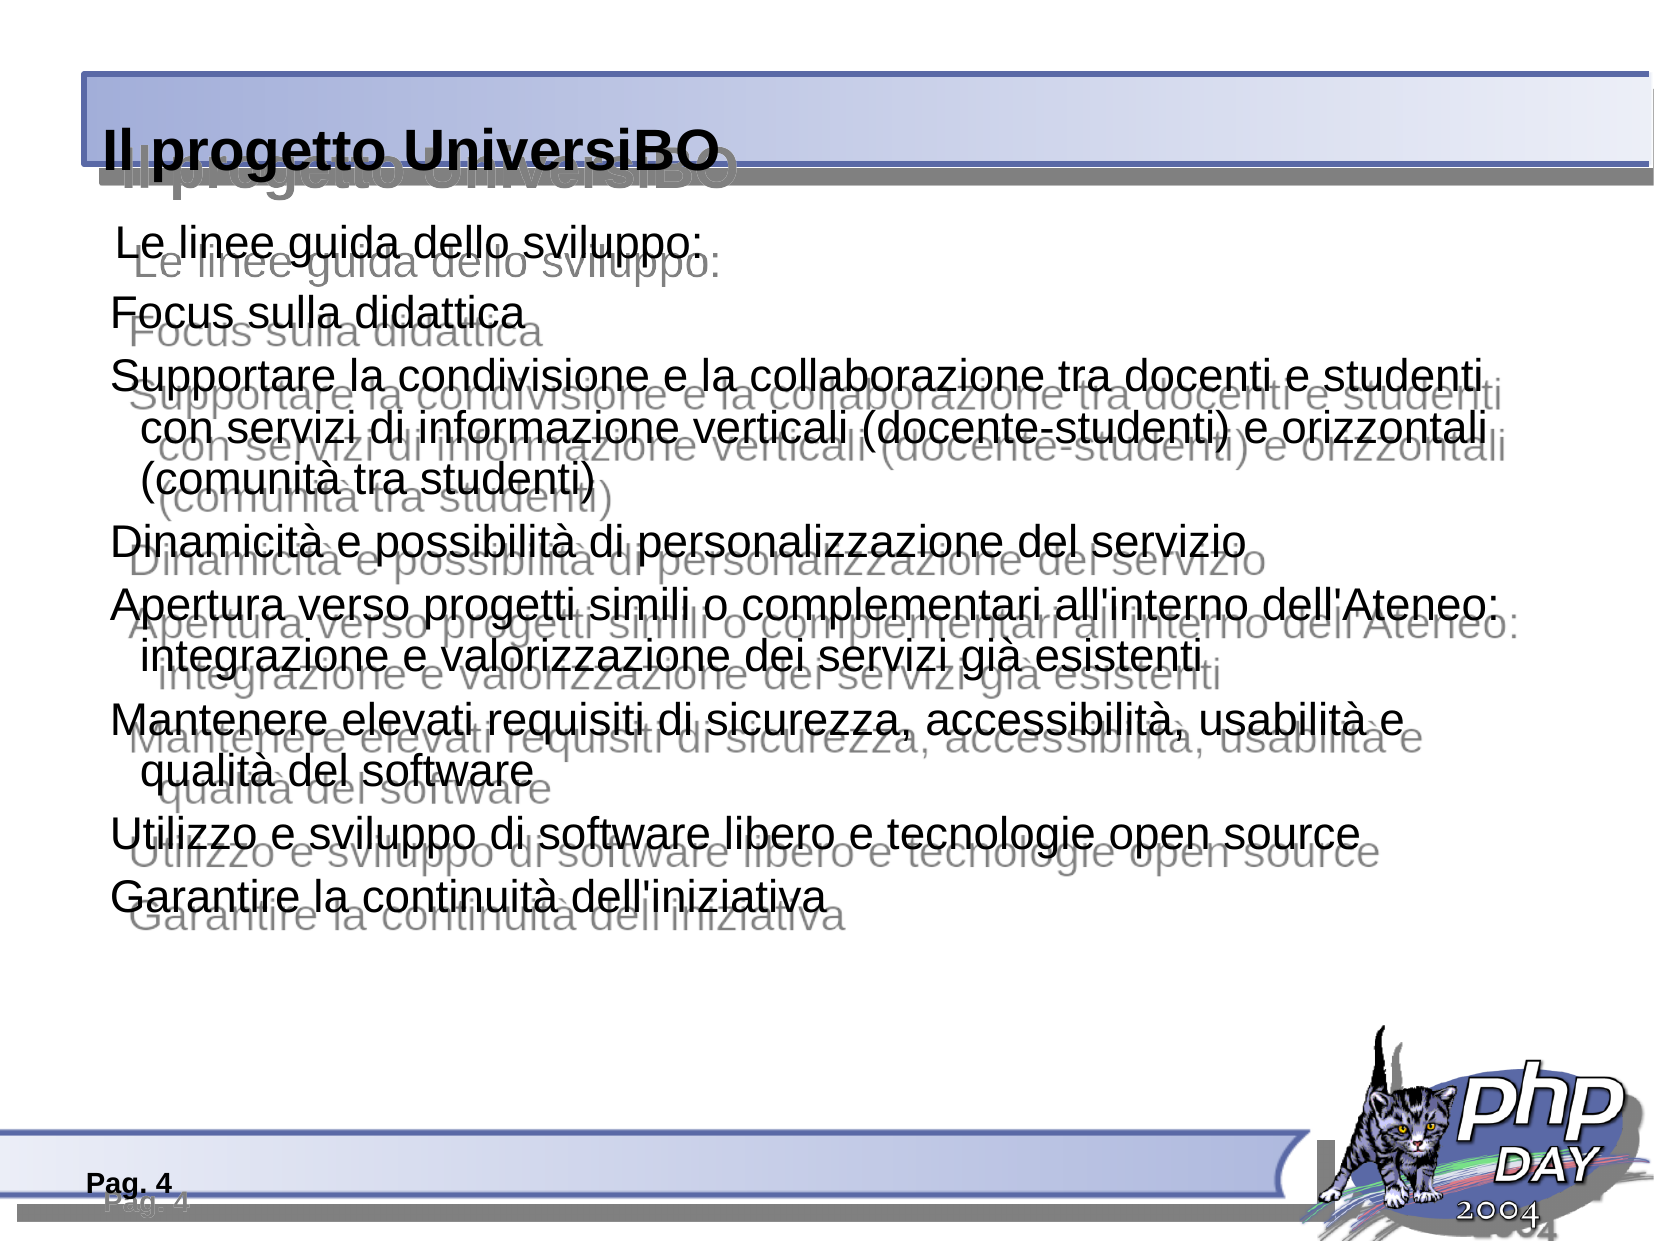

Il progetto UniversiBO
Le linee guida dello sviluppo:
Focus sulla didattica
Supportare la condivisione e la collaborazione tra docenti e studenti con servizi di informazione verticali (docente-studenti) e orizzontali (comunità tra studenti)
Dinamicità e possibilità di personalizzazione del servizio
Apertura verso progetti simili o complementari all'interno dell'Ateneo: integrazione e valorizzazione dei servizi già esistenti
Mantenere elevati requisiti di sicurezza, accessibilità, usabilità e qualità del software
Utilizzo e sviluppo di software libero e tecnologie open source
Garantire la continuità dell'iniziativa